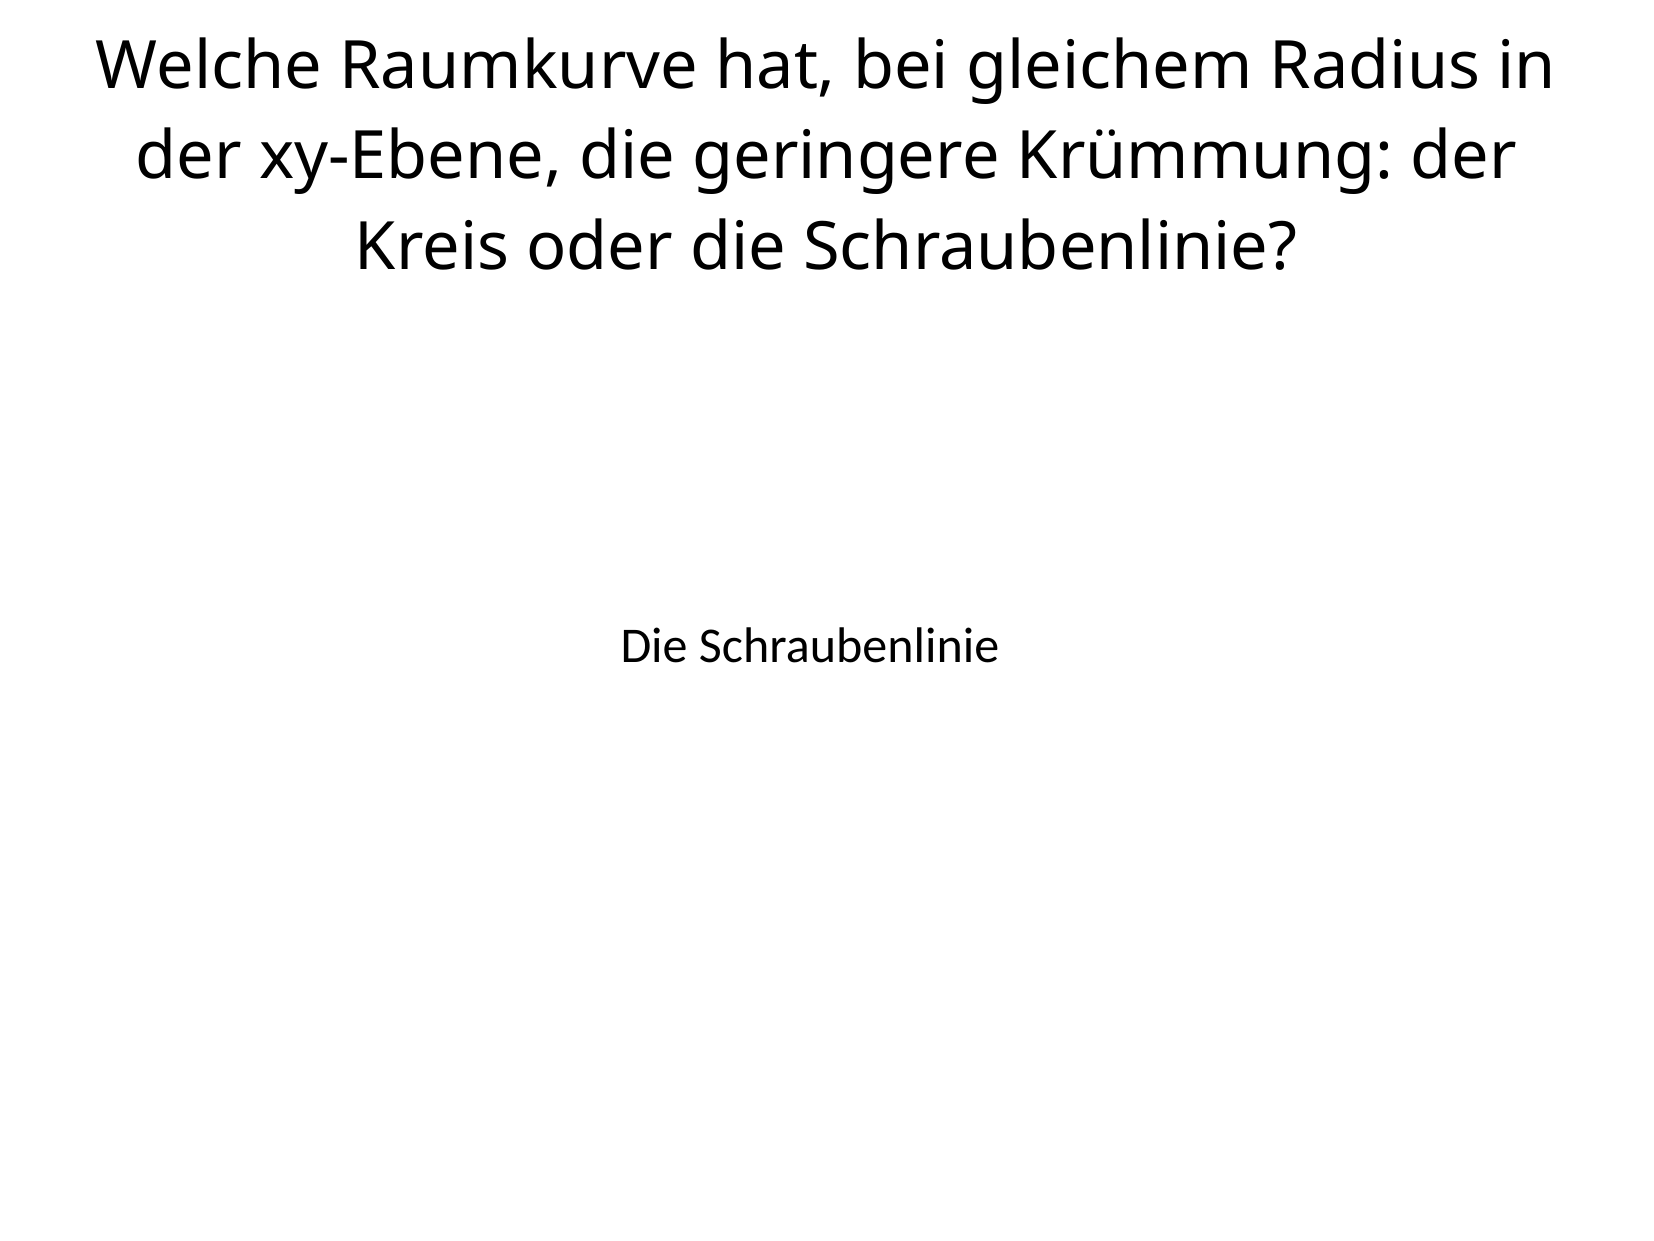

# Welche Raumkurve hat, bei gleichem Radius in der xy-Ebene, die geringere Krümmung: der Kreis oder die Schraubenlinie?
Die Schraubenlinie